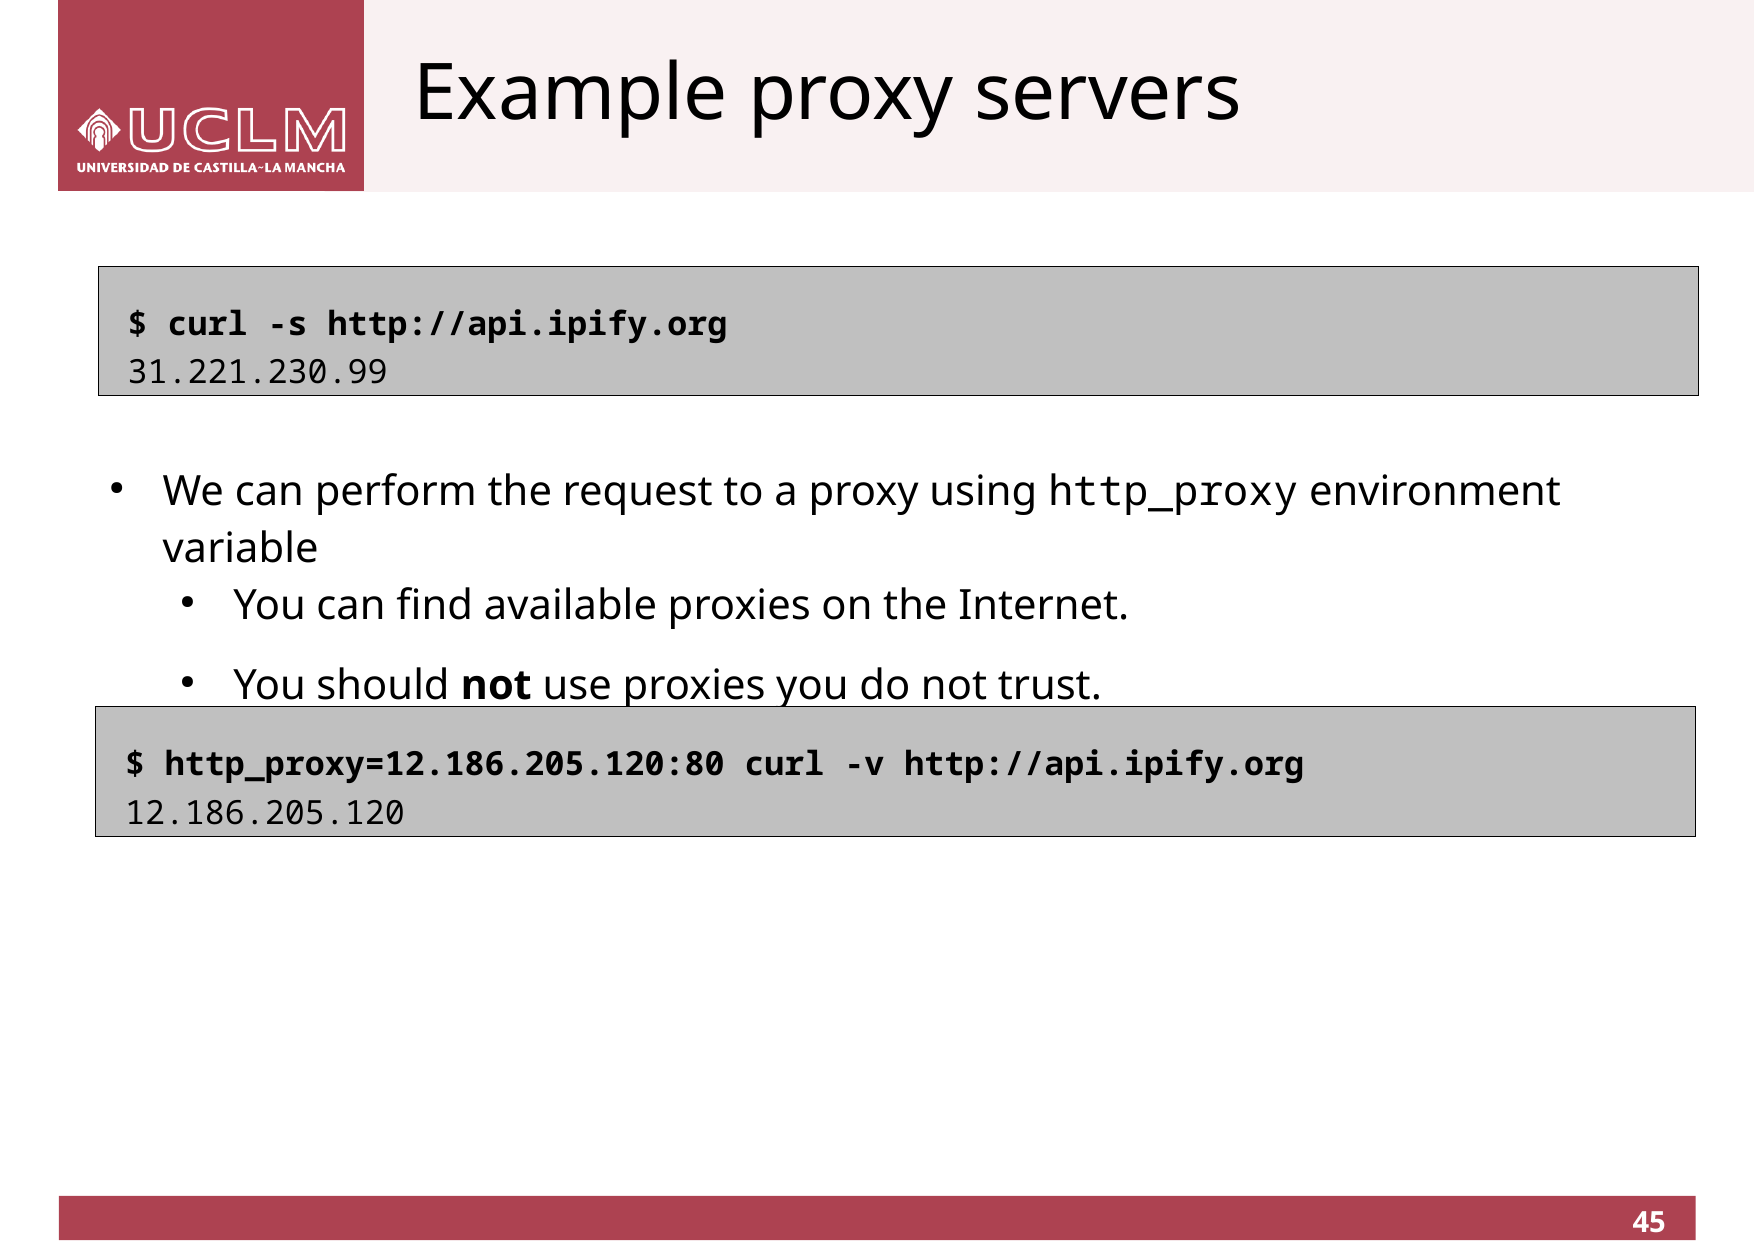

# Example proxy servers
$ curl -s http://api.ipify.org
31.221.230.99
We can perform the request to a proxy using http_proxy environment variable
You can find available proxies on the Internet.
You should not use proxies you do not trust.
$ http_proxy=12.186.205.120:80 curl -v http://api.ipify.org
12.186.205.120
45